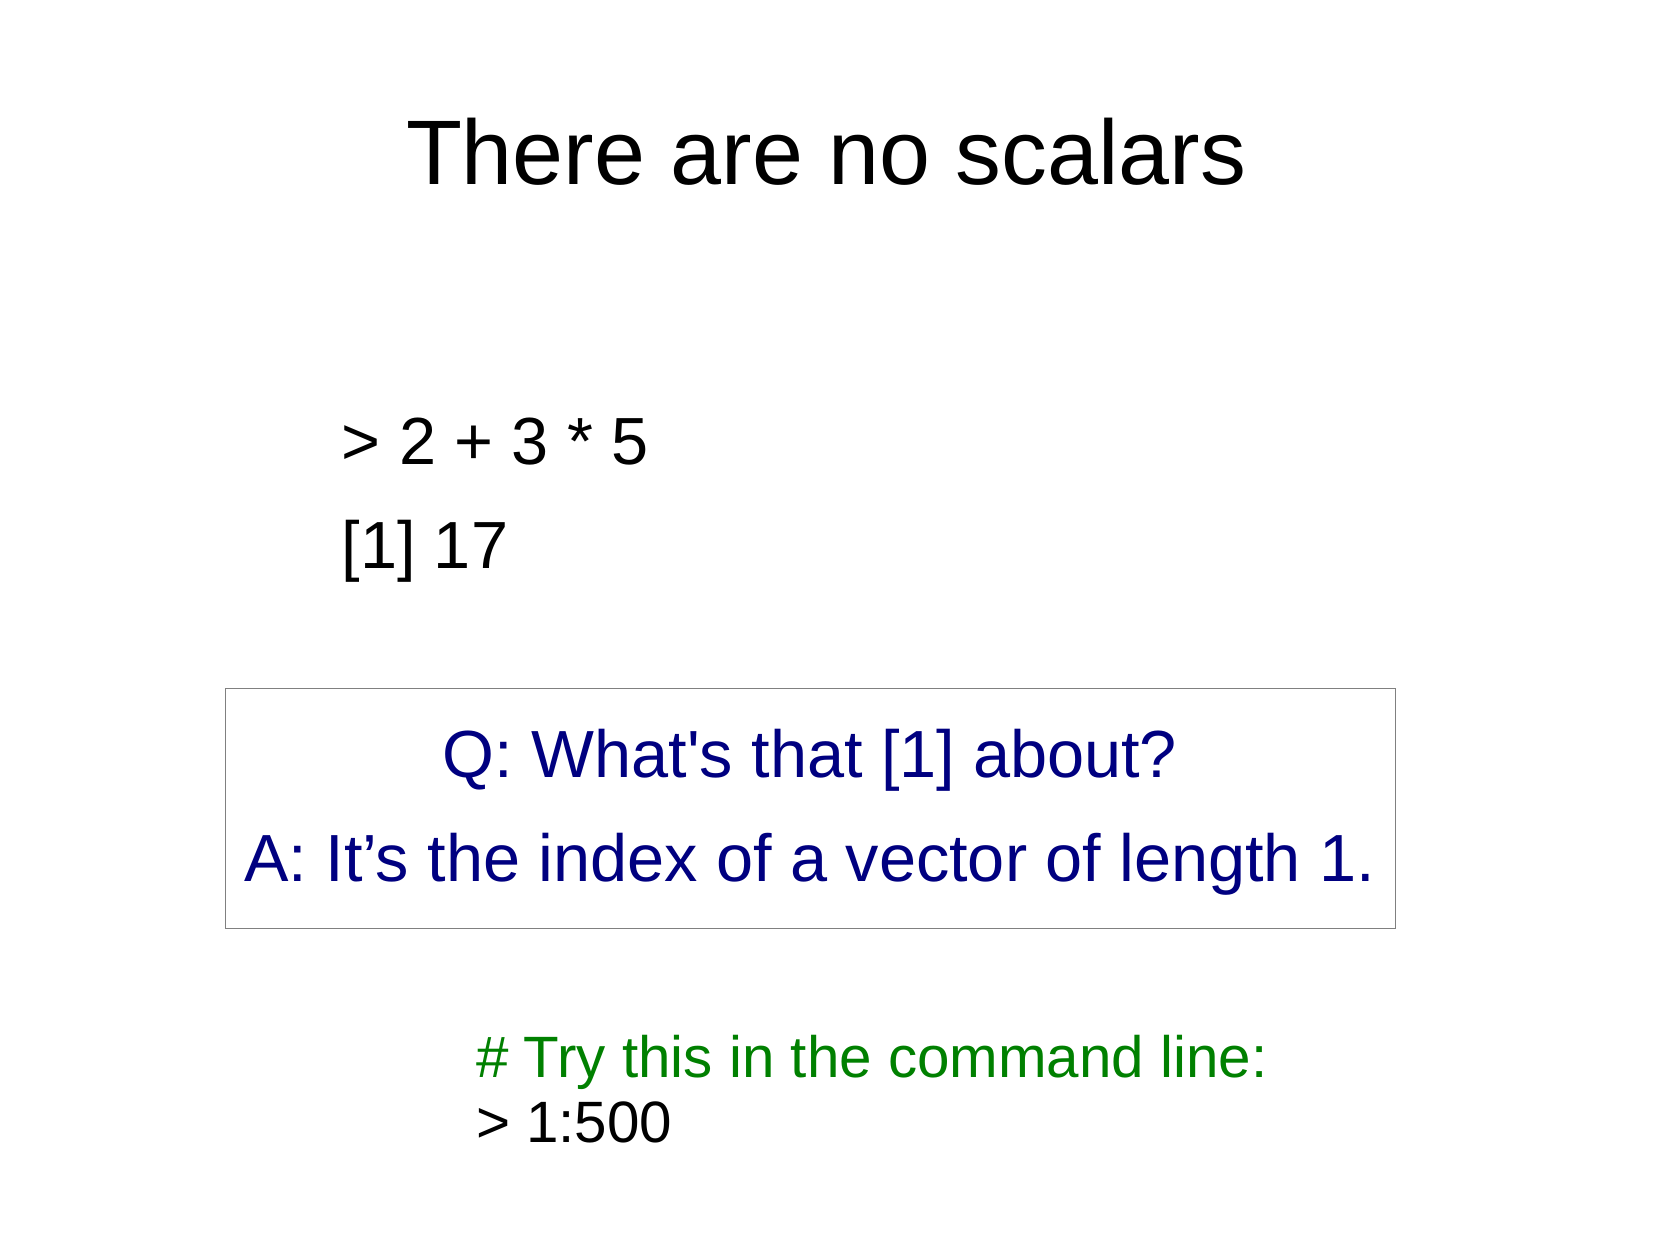

# There are no scalars
 > 2 + 3 * 5
 [1] 17
Q: What's that [1] about?
A: It’s the index of a vector of length 1.
# Try this in the command line:
> 1:500